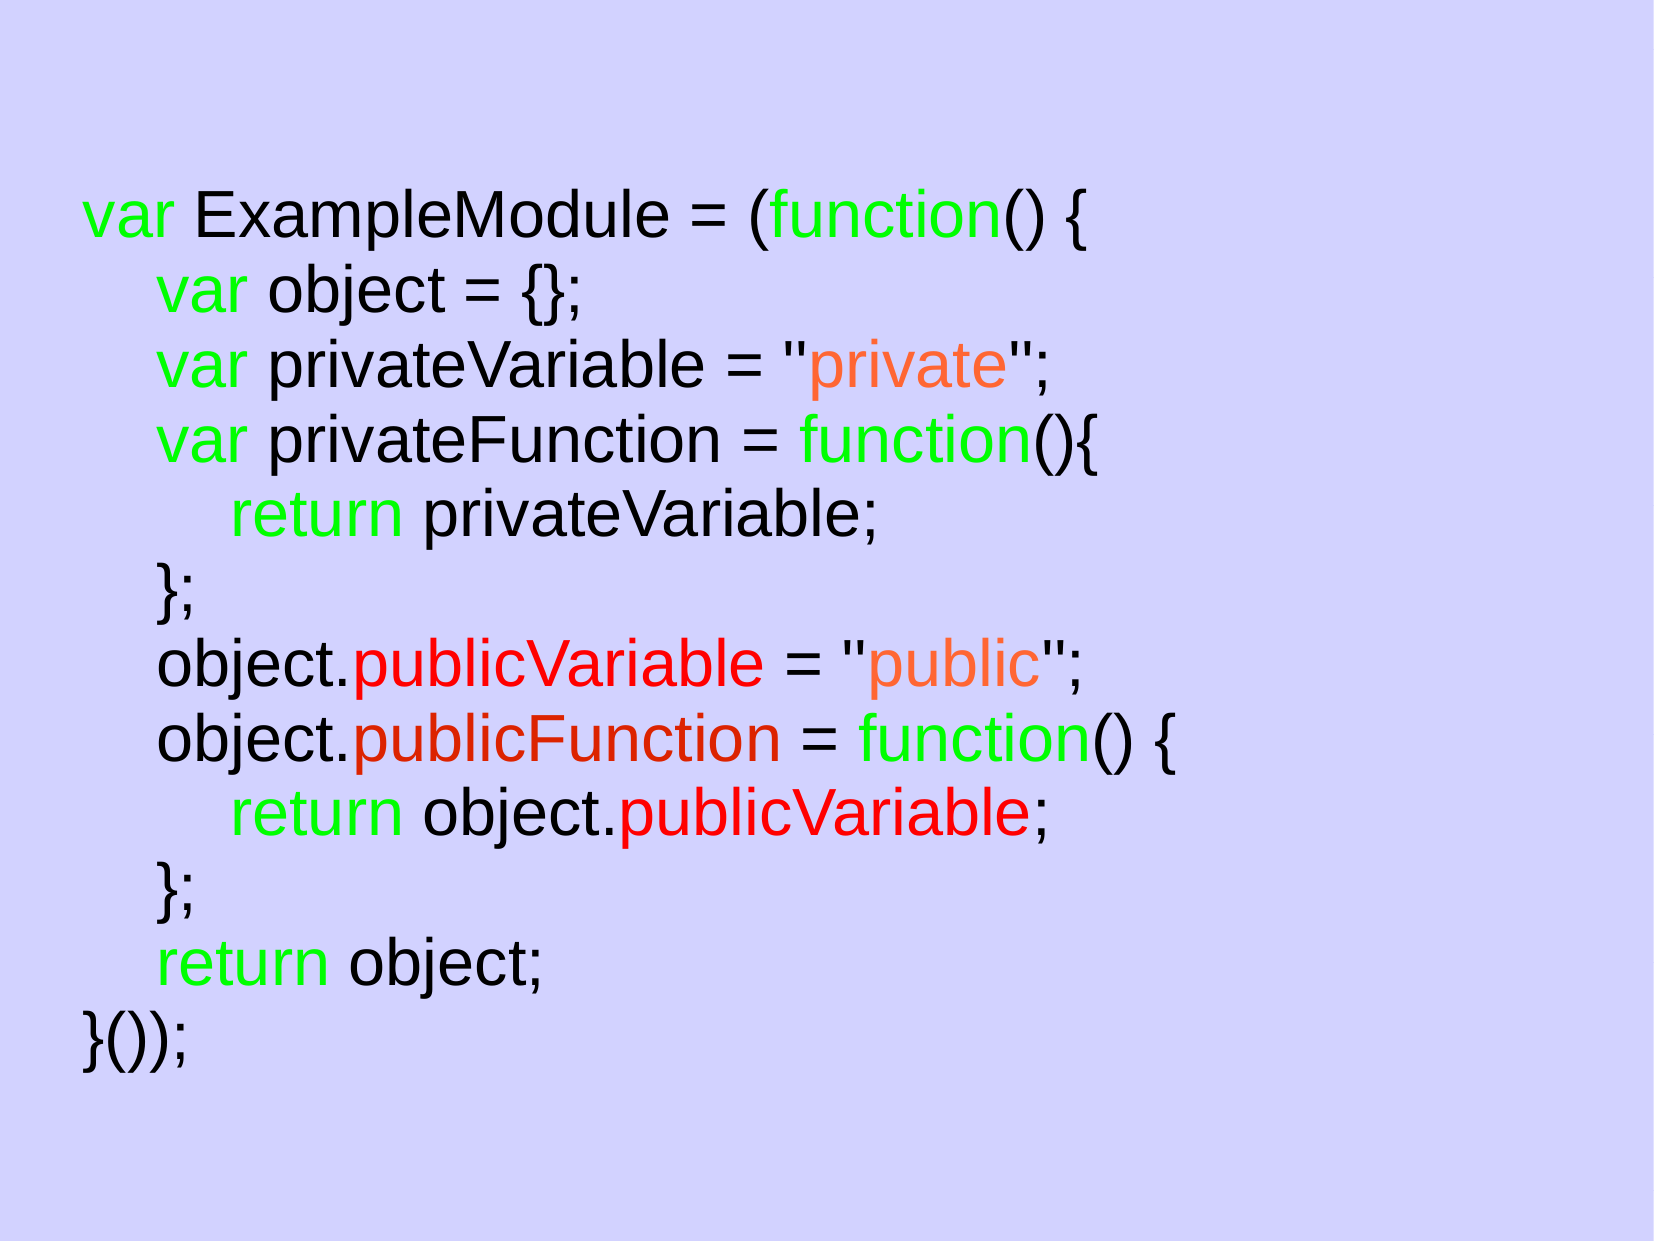

var ExampleModule = (function() {
	var object = {};
	var privateVariable = ''private'';
	var privateFunction = function(){
		return privateVariable;
	};
	object.publicVariable = ''public'';
	object.publicFunction = function() {
		return object.publicVariable;
	};
	return object;
}());